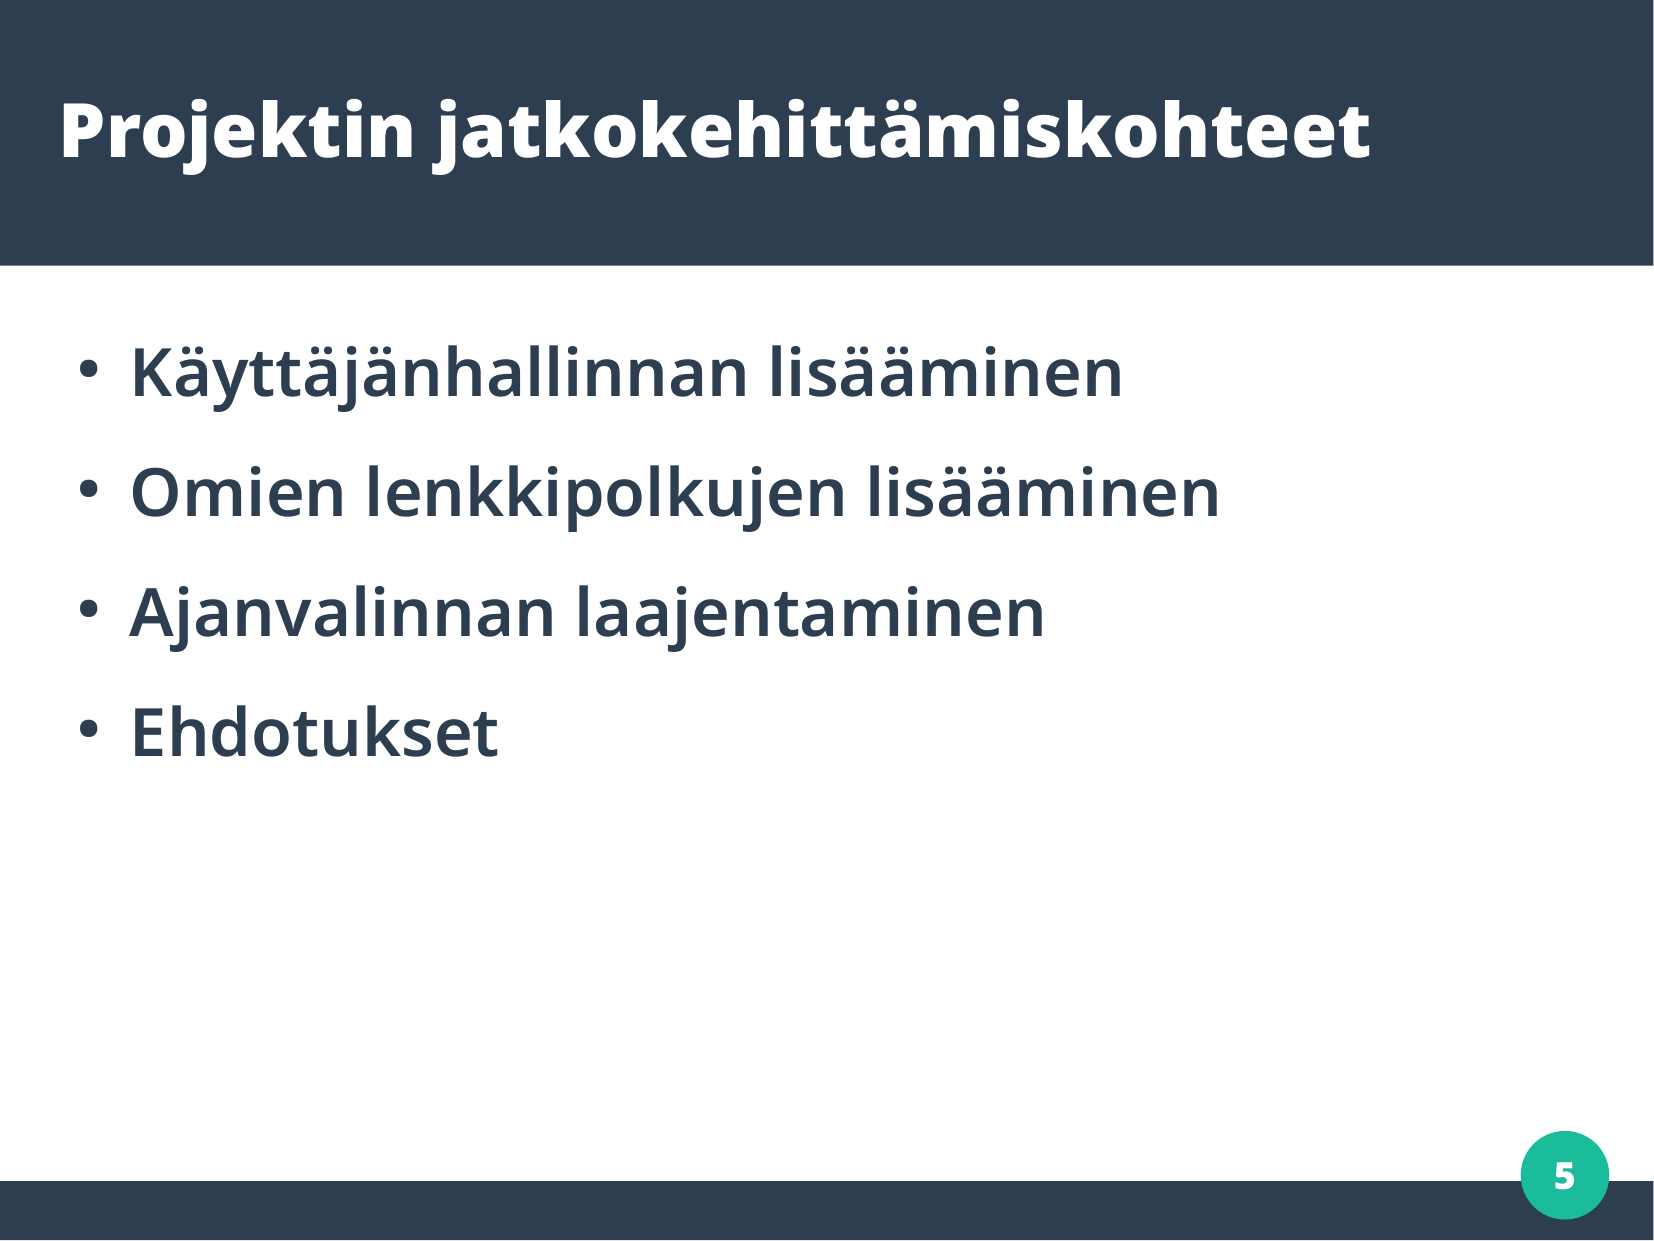

# Projektin jatkokehittämiskohteet
Käyttäjänhallinnan lisääminen
Omien lenkkipolkujen lisääminen
Ajanvalinnan laajentaminen
Ehdotukset
5